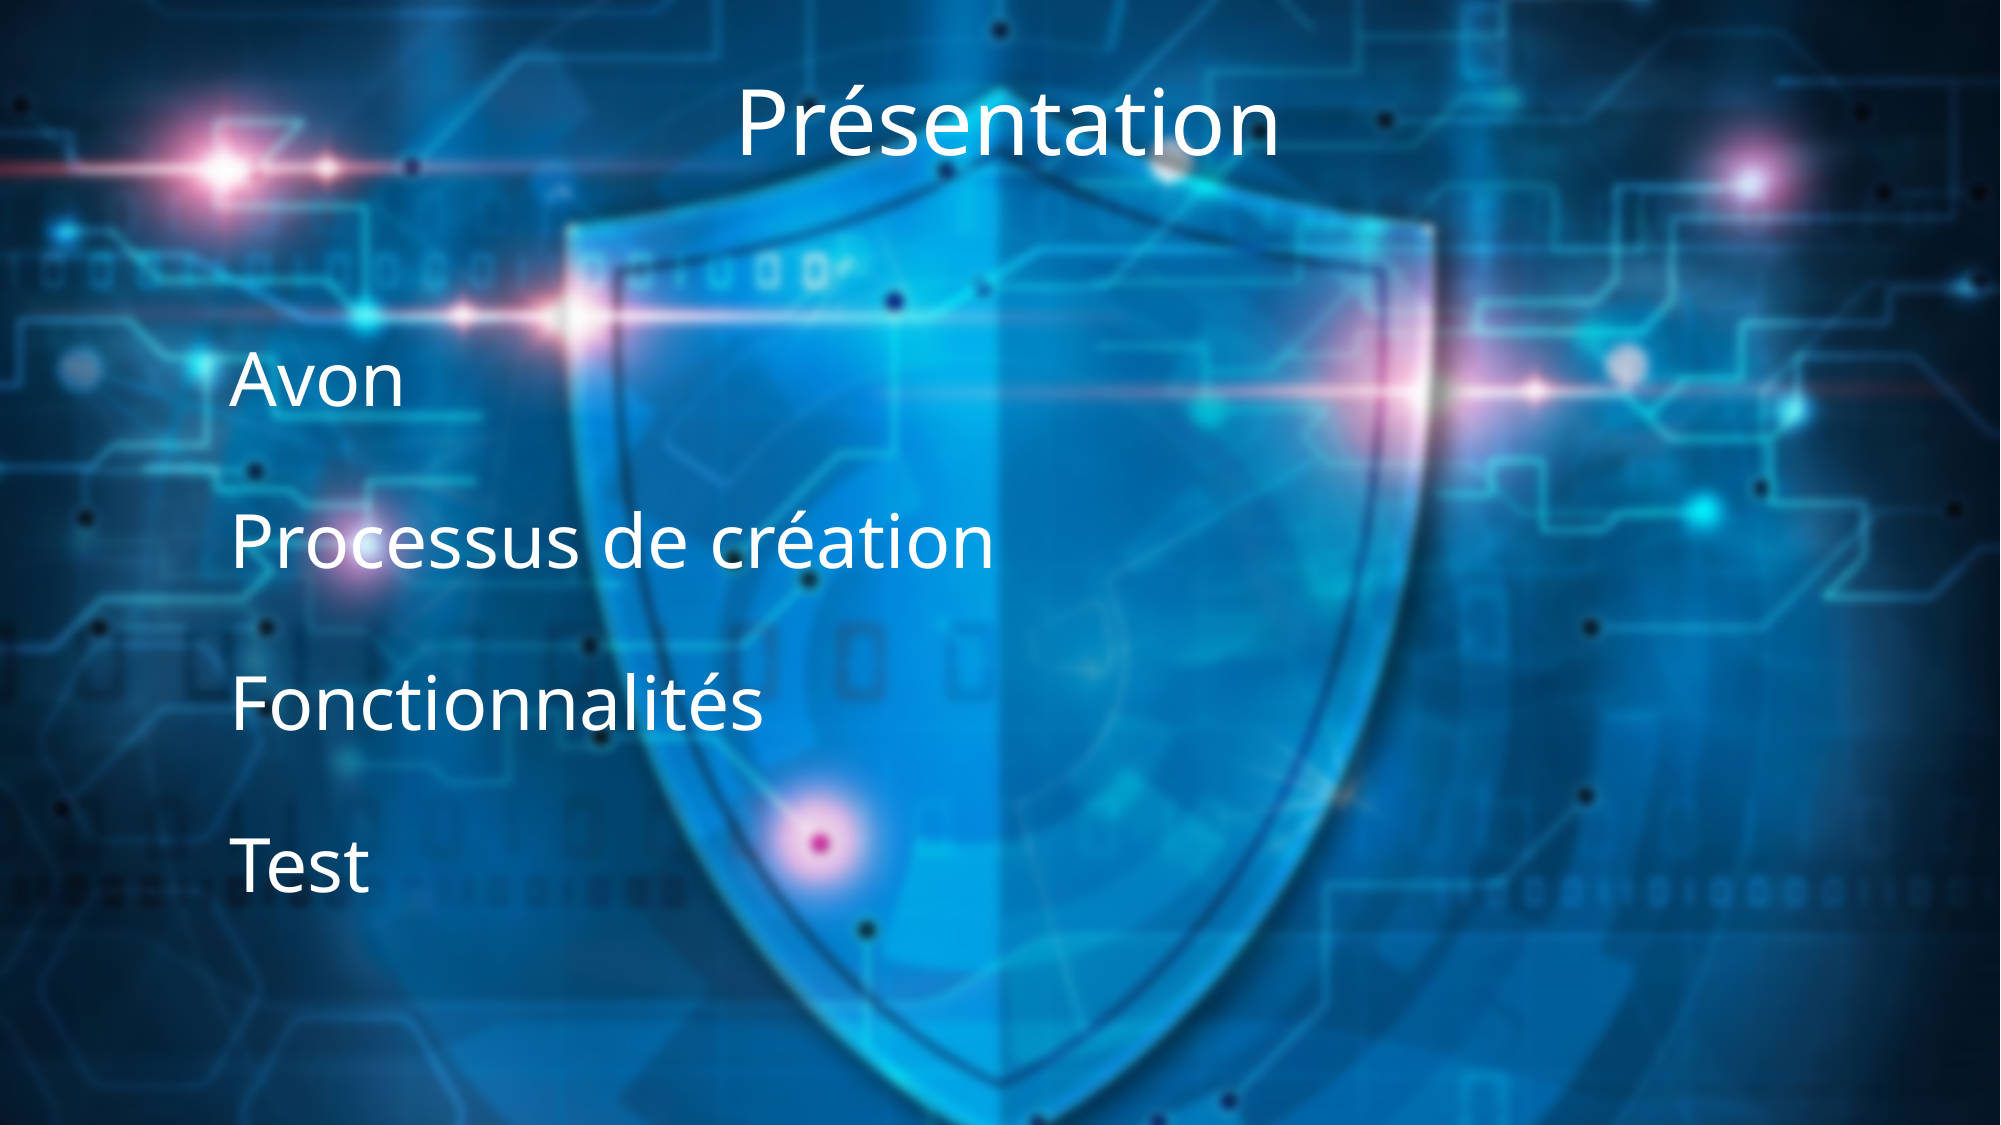

Présentation
Avon
Processus de création
Fonctionnalités
Test